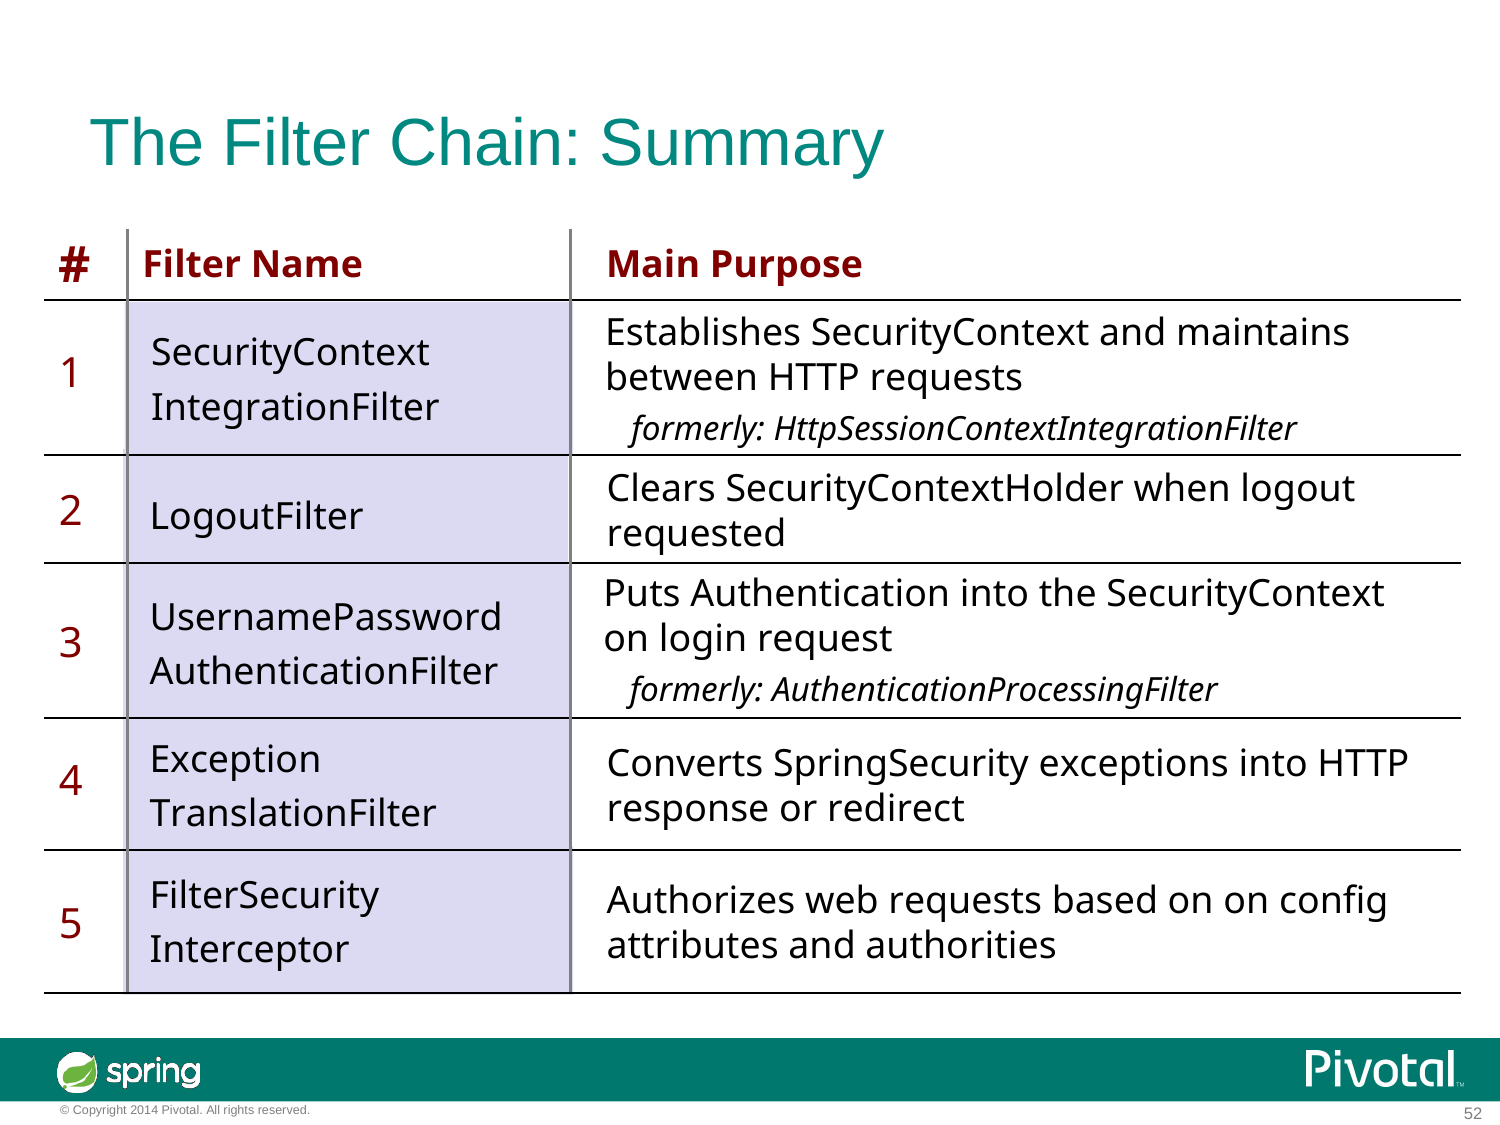

# The Filter Chain: Summary
#
Filter Name
Main Purpose
1
SecurityContext
IntegrationFilter
Establishes SecurityContext and maintains between HTTP requests
 formerly: HttpSessionContextIntegrationFilter
2
LogoutFilter
Clears SecurityContextHolder when logout requested
Puts Authentication into the SecurityContext on login request
 formerly: AuthenticationProcessingFilter
UsernamePassword
AuthenticationFilter
3
4
Exception
TranslationFilter
Converts SpringSecurity exceptions into HTTP response or redirect
FilterSecurity
Interceptor
5
Authorizes web requests based on on config attributes and authorities